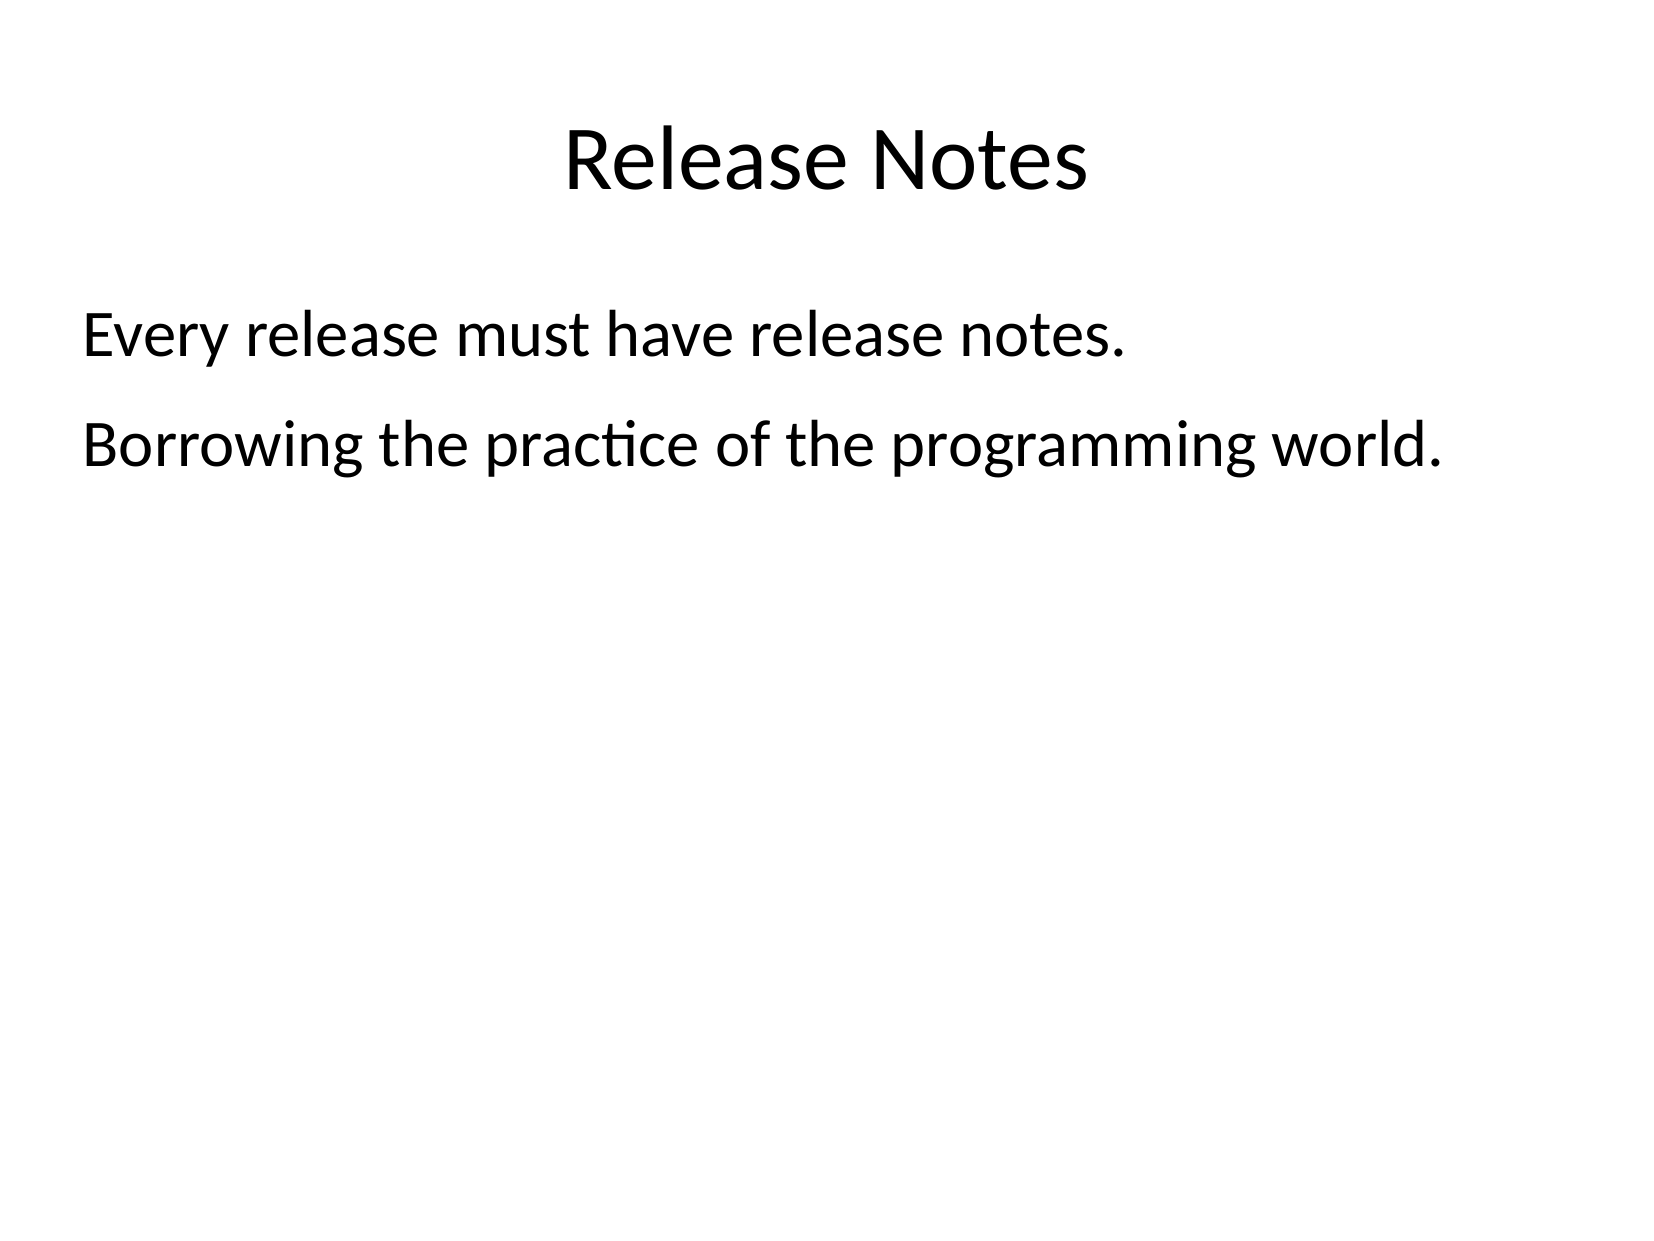

# Release Notes
Every release must have release notes.
Borrowing the practice of the programming world.